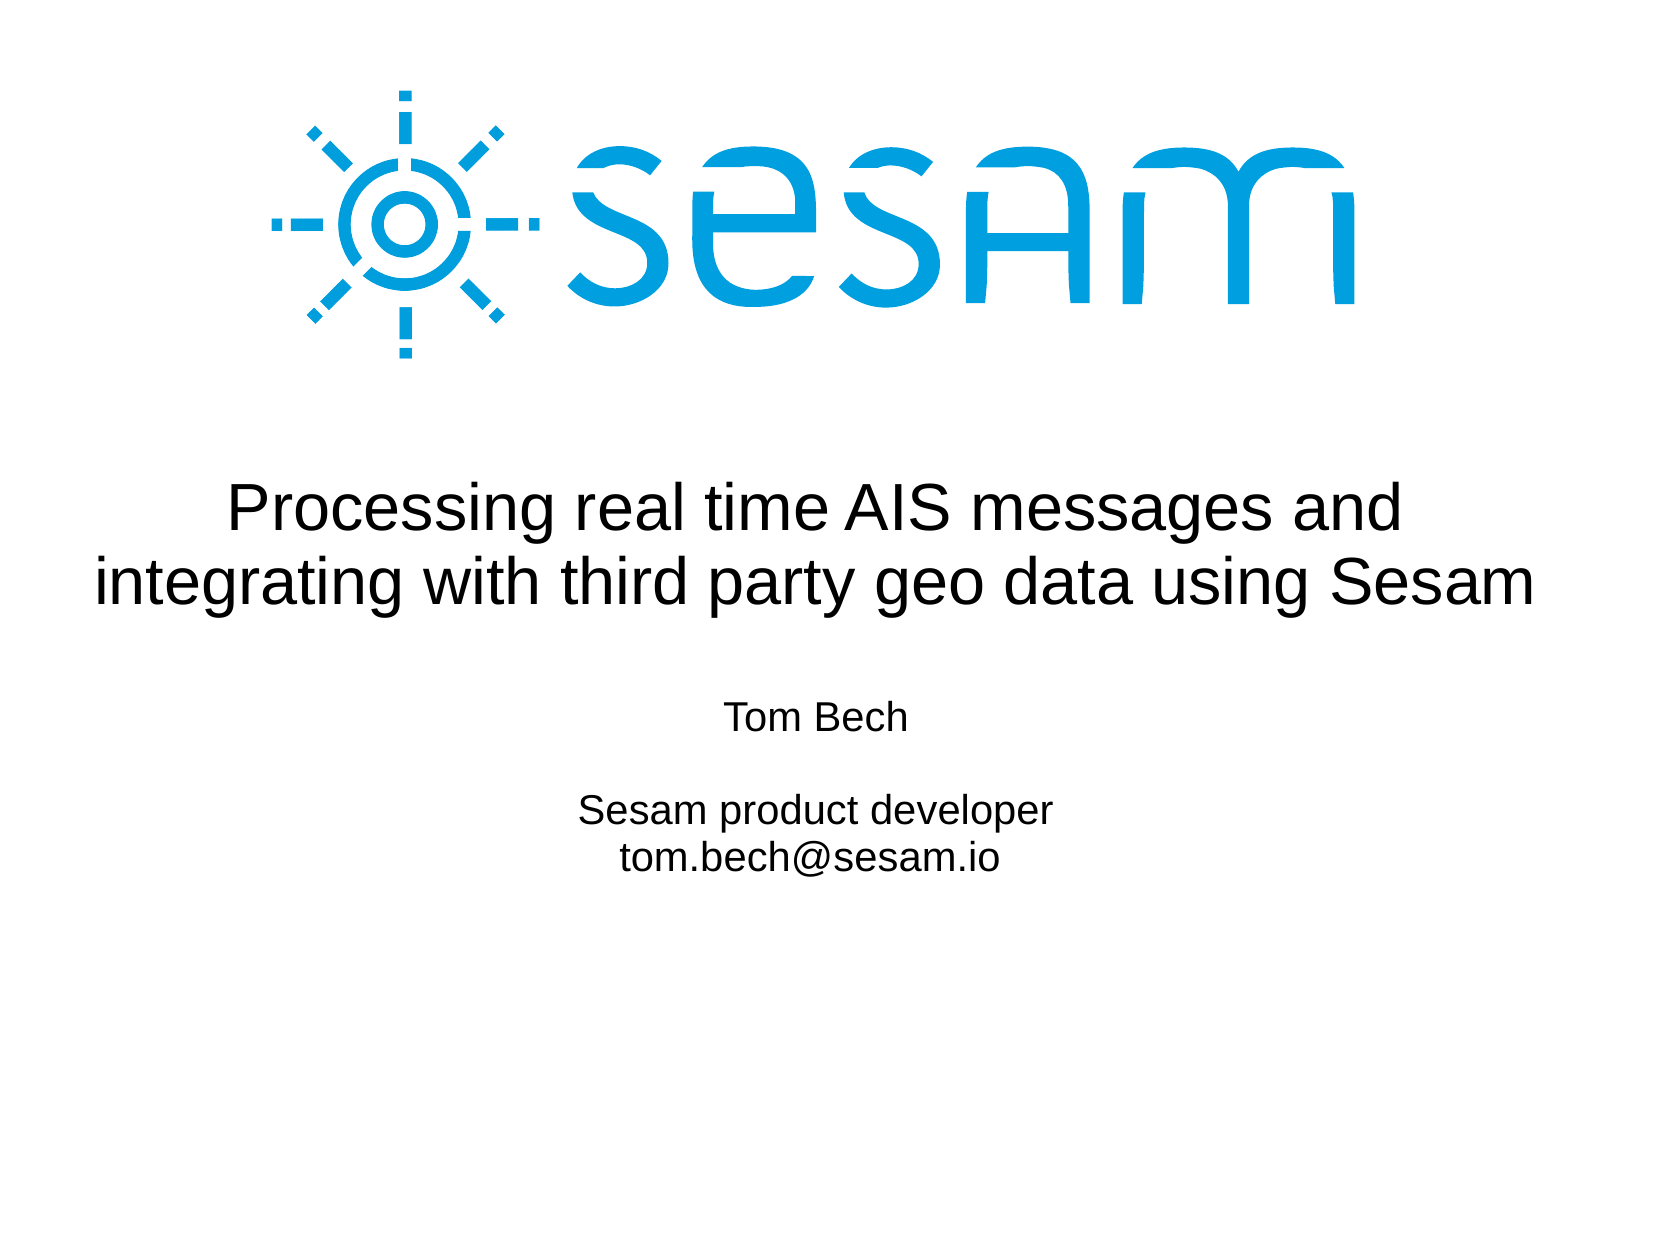

# Processing real time AIS messages and integrating with third party geo data using Sesam
Tom Bech
Sesam product developer
tom.bech@sesam.io